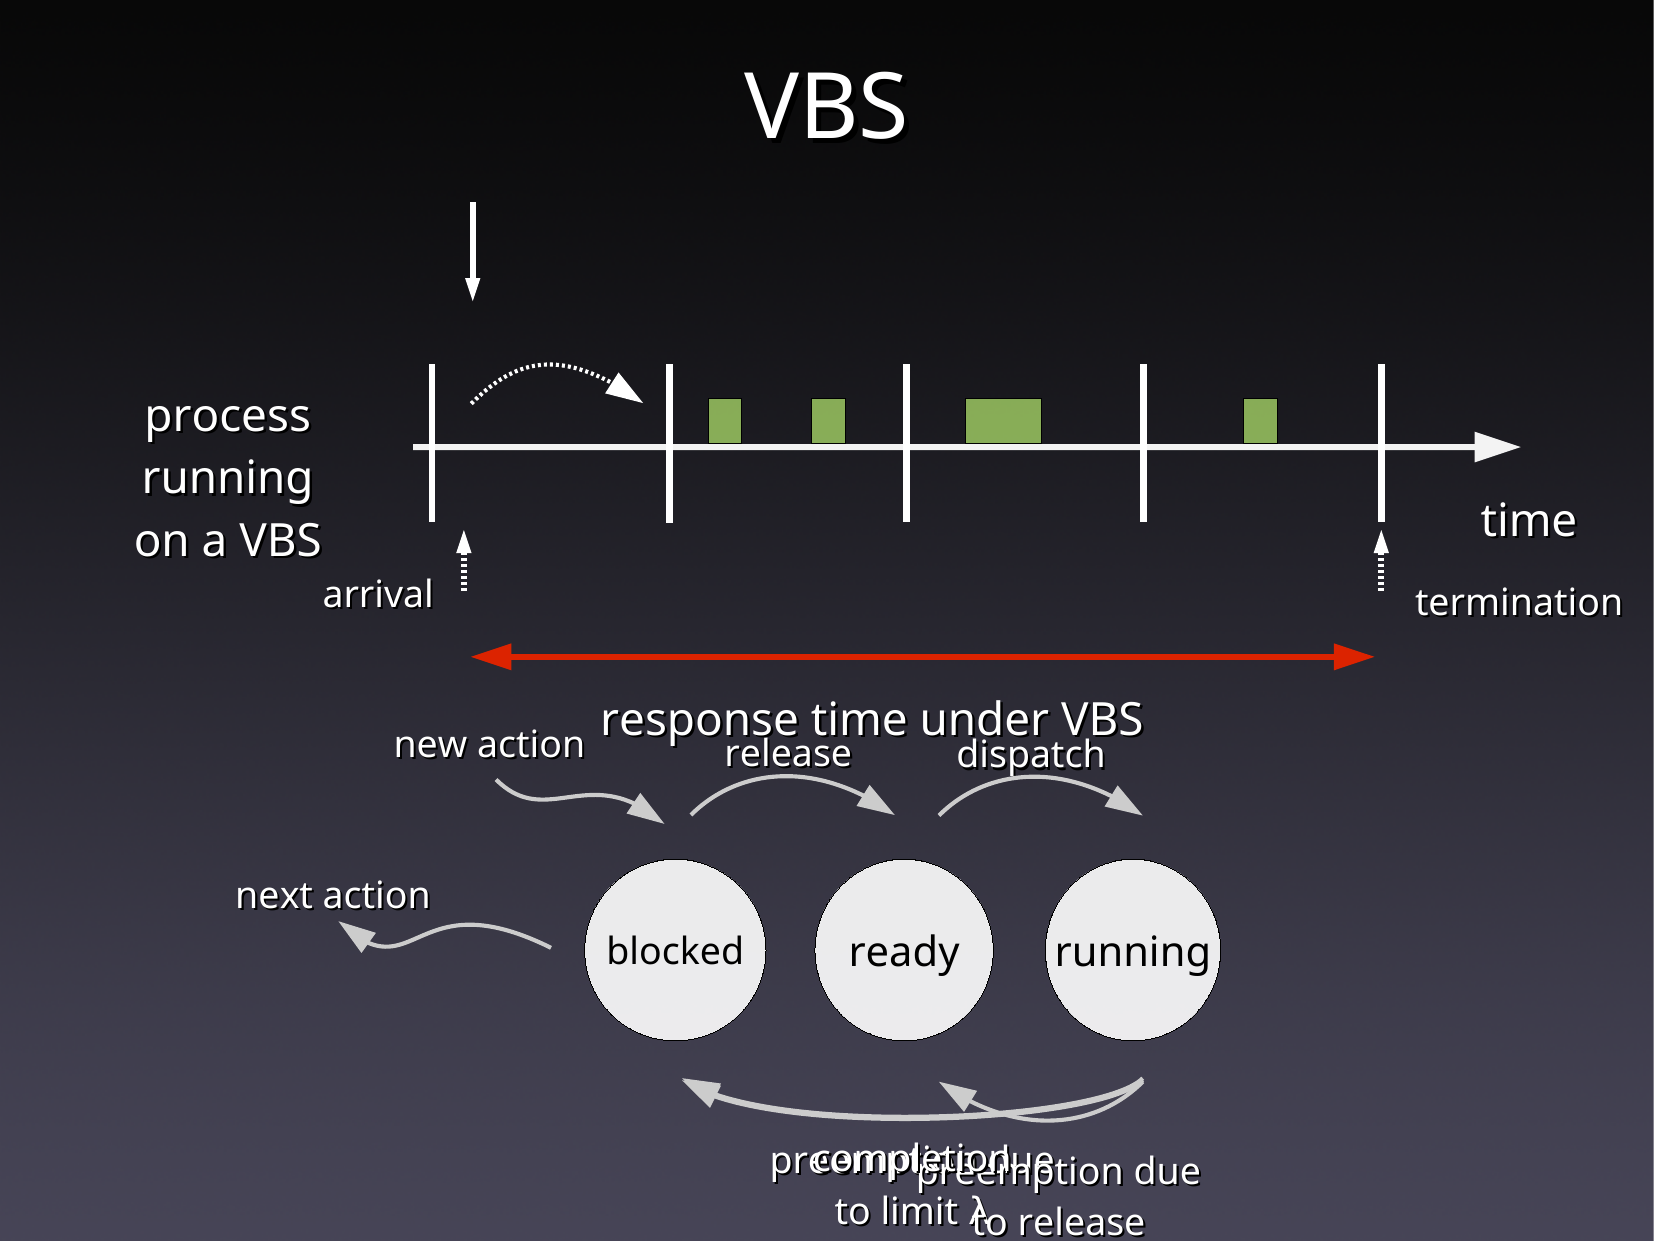

# VBS
process
running on a VBS
time
arrival
termination
response time under VBS
new action
release
dispatch
blocked
ready
running
next action
completion
preemption due
to limit λ
preemption due
to release